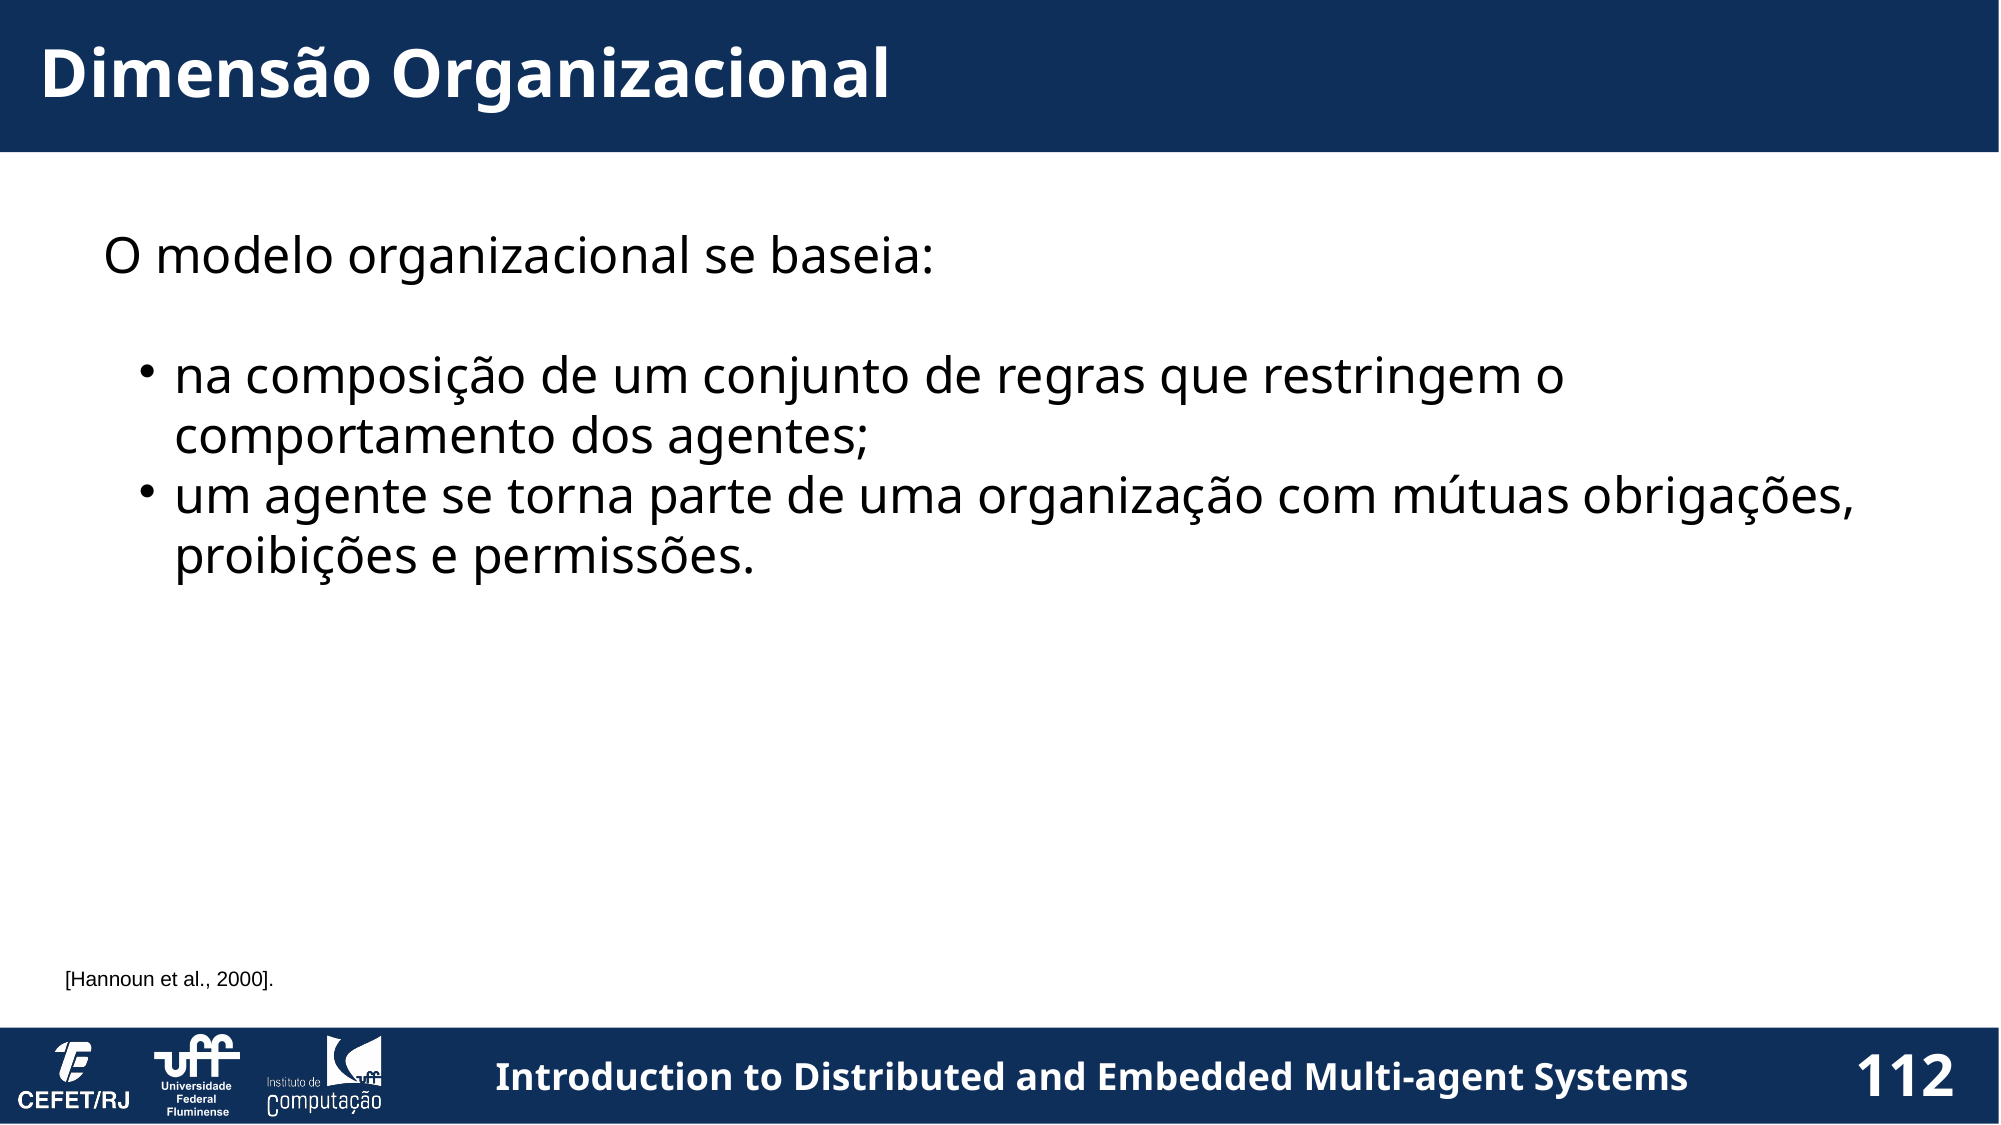

Dimensão Organizacional
O modelo organizacional se baseia:
na composição de um conjunto de regras que restringem o comportamento dos agentes;
um agente se torna parte de uma organização com mútuas obrigações, proibições e permissões.
[Hannoun et al., 2000].